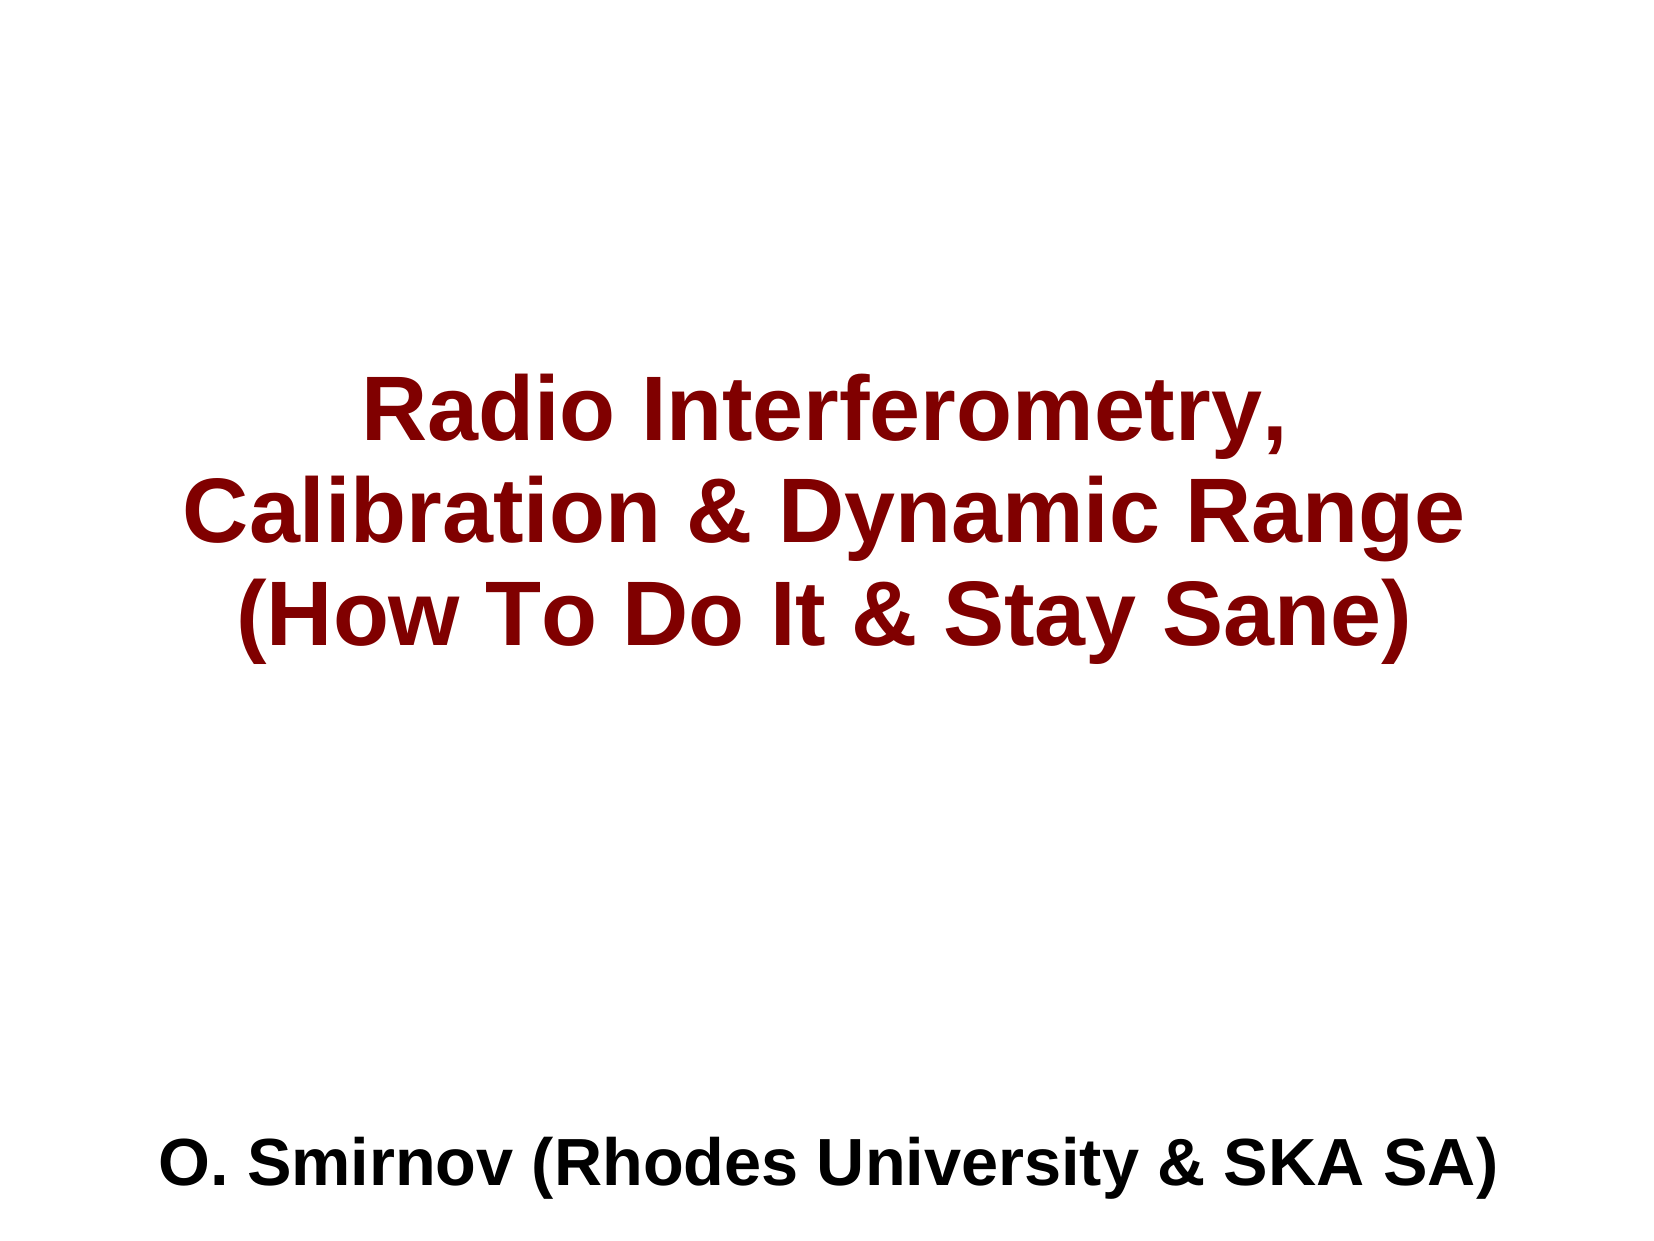

# Radio Interferometry, Calibration & Dynamic Range (How To Do It & Stay Sane)
O. Smirnov (Rhodes University & SKA SA)